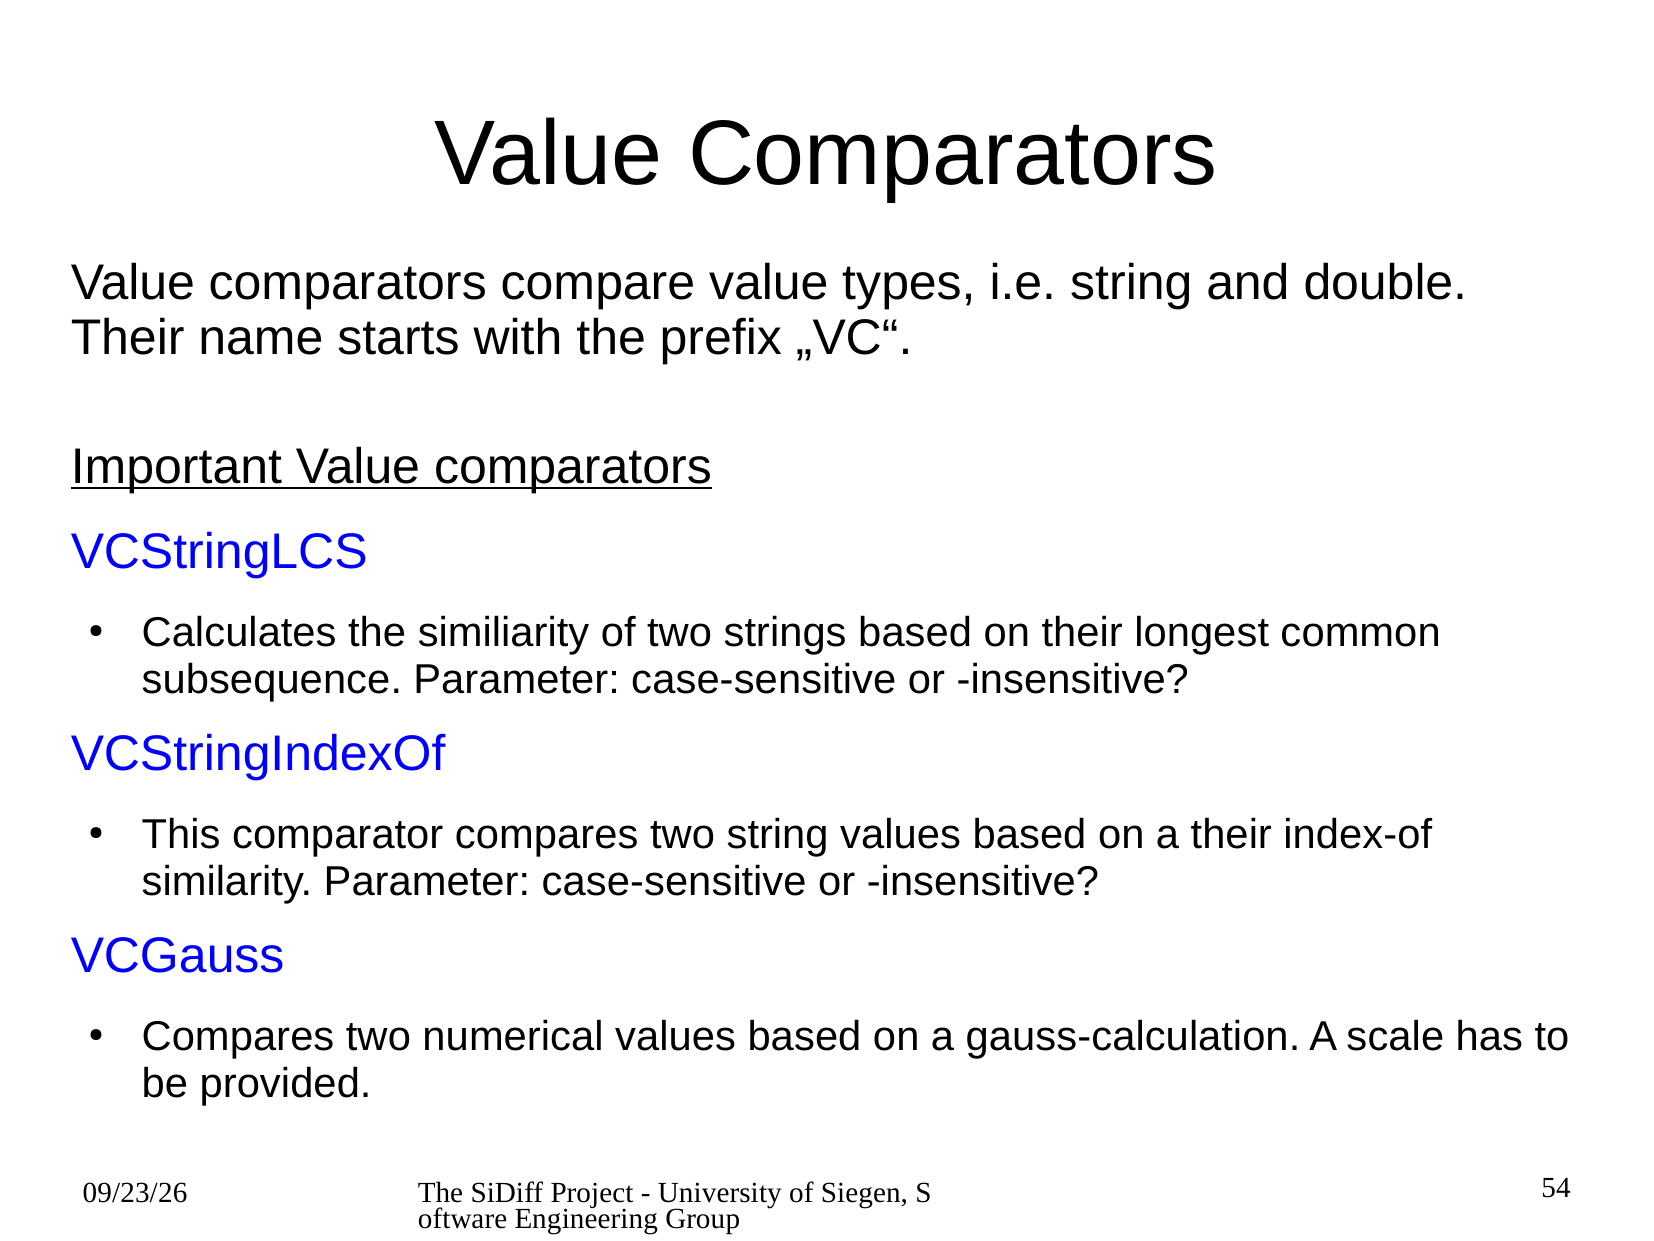

# Value Comparators
Value comparators compare value types, i.e. string and double. Their name starts with the prefix „VC“.
Important Value comparators
VCStringLCS
Calculates the similiarity of two strings based on their longest common subsequence. Parameter: case-sensitive or -insensitive?
VCStringIndexOf
This comparator compares two string values based on a their index-of similarity. Parameter: case-sensitive or -insensitive?
VCGauss
Compares two numerical values based on a gauss-calculation. A scale has to be provided.
54
The SiDiff Project - University of Siegen, Software Engineering Group